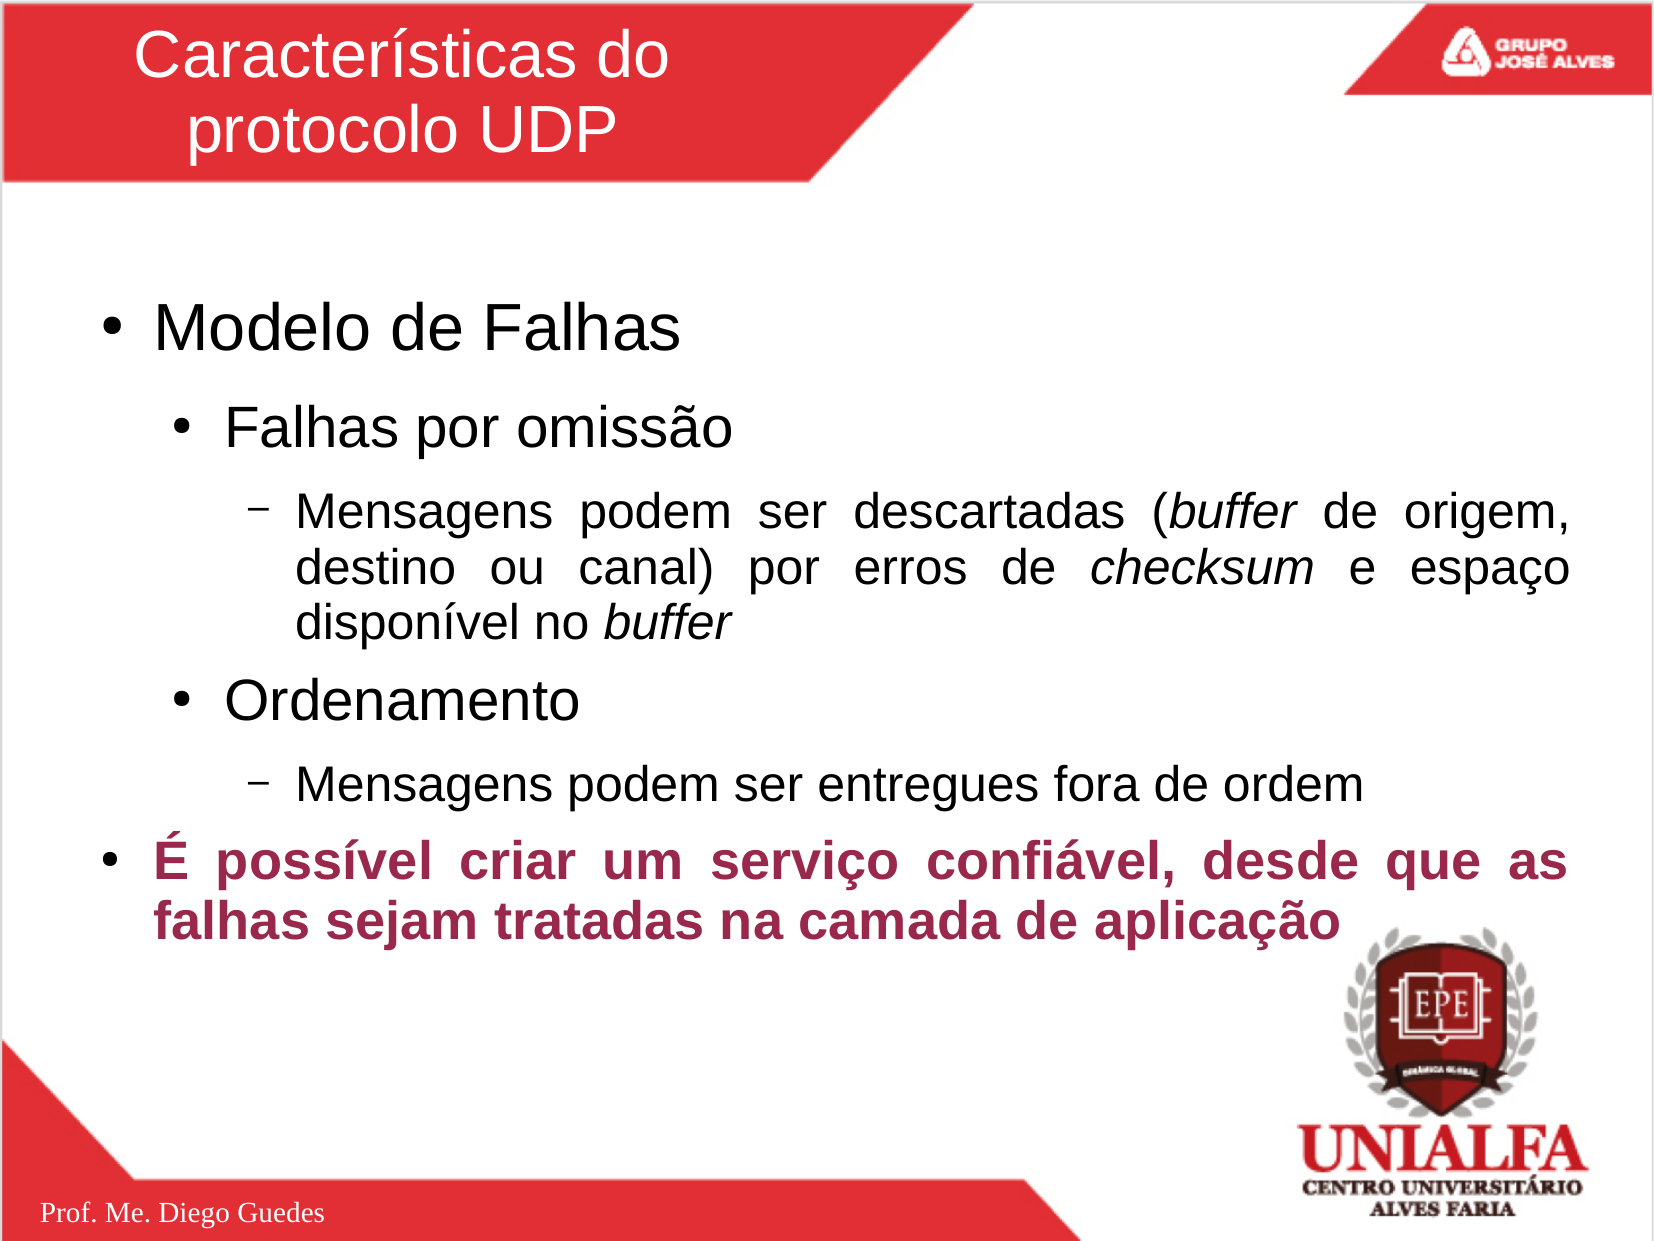

Características do protocolo UDP
# Modelo de Falhas
Falhas por omissão
Mensagens podem ser descartadas (buffer de origem, destino ou canal) por erros de checksum e espaço disponível no buffer
Ordenamento
Mensagens podem ser entregues fora de ordem
É possível criar um serviço confiável, desde que as falhas sejam tratadas na camada de aplicação